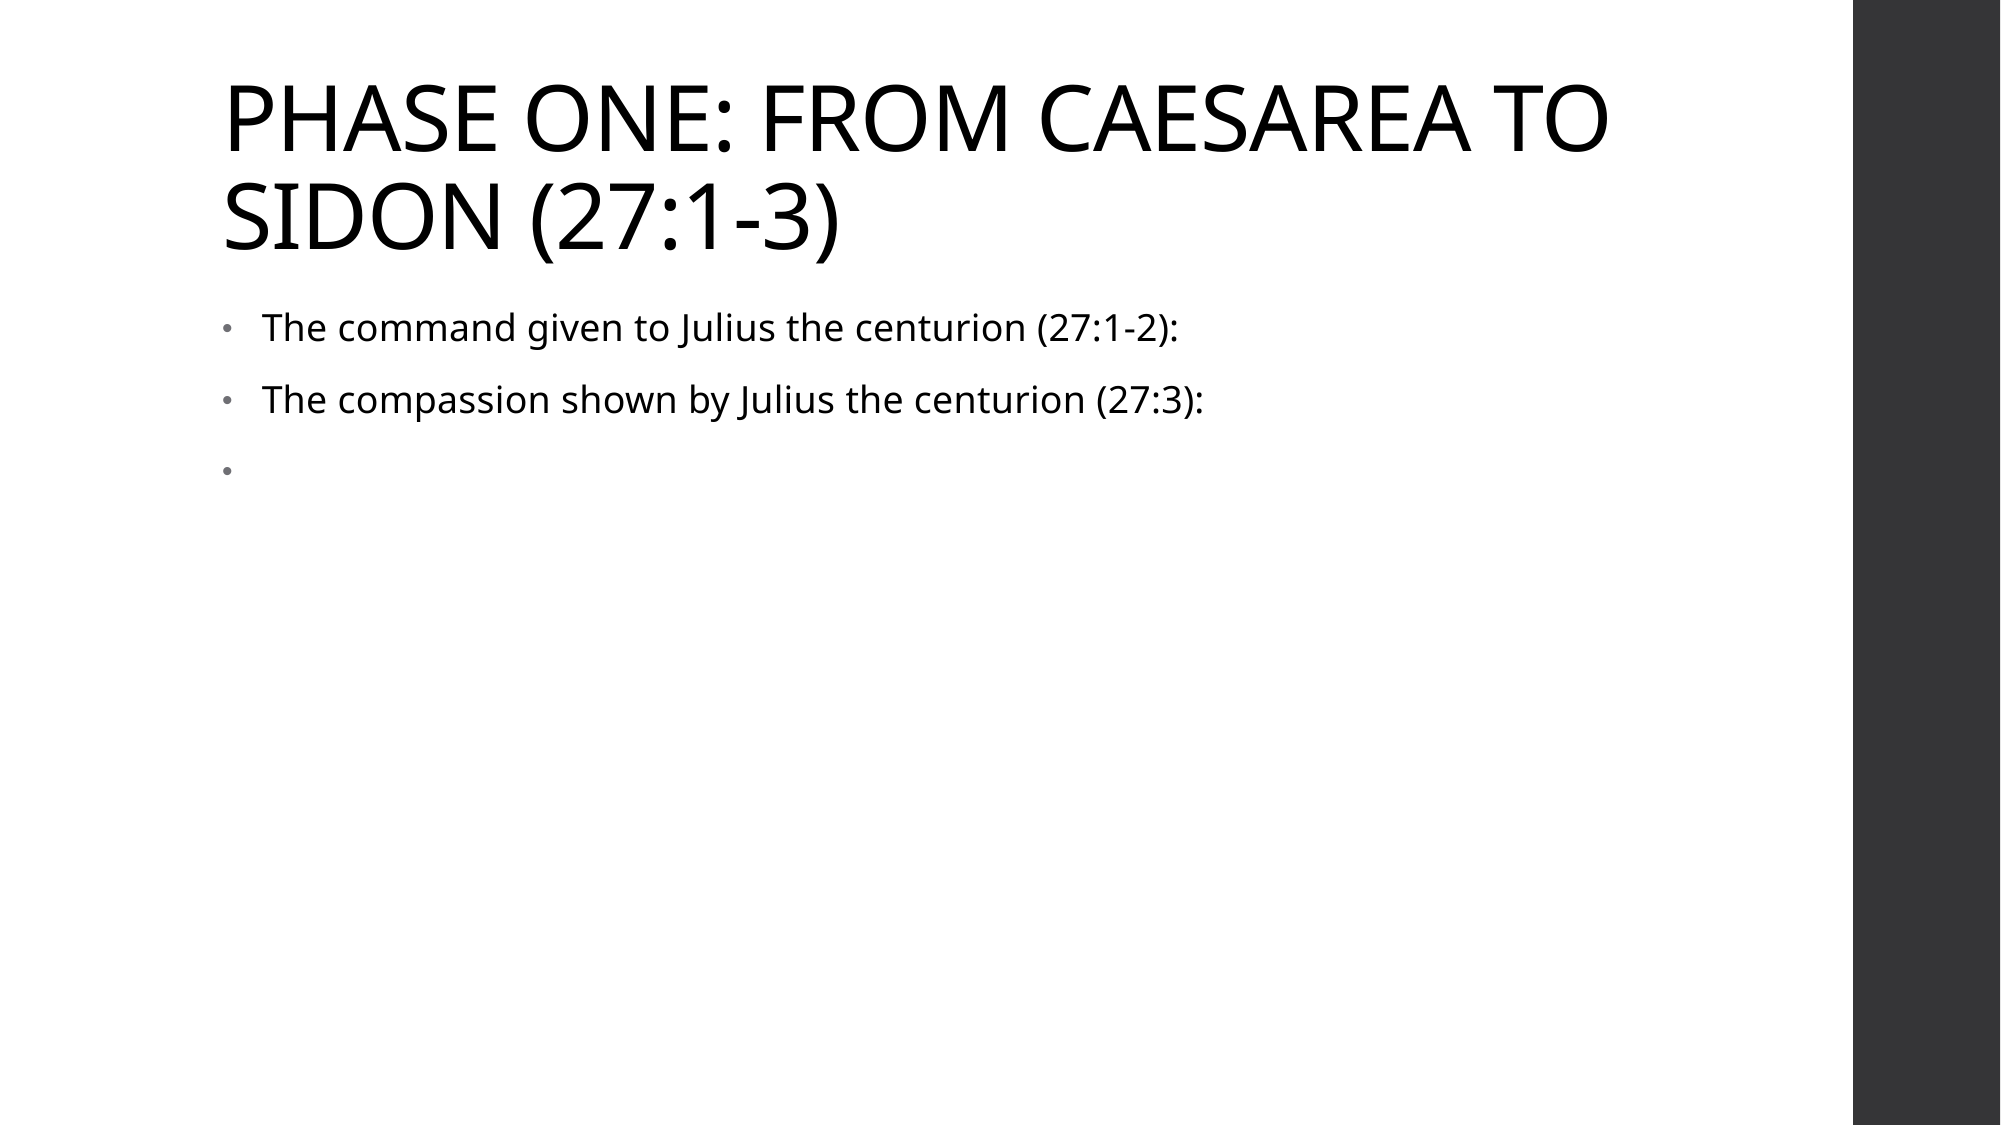

# PHASE ONE: FROM CAESAREA TO SIDON (27:1-3)
 The command given to Julius the centurion (27:1-2):
 The compassion shown by Julius the centurion (27:3):